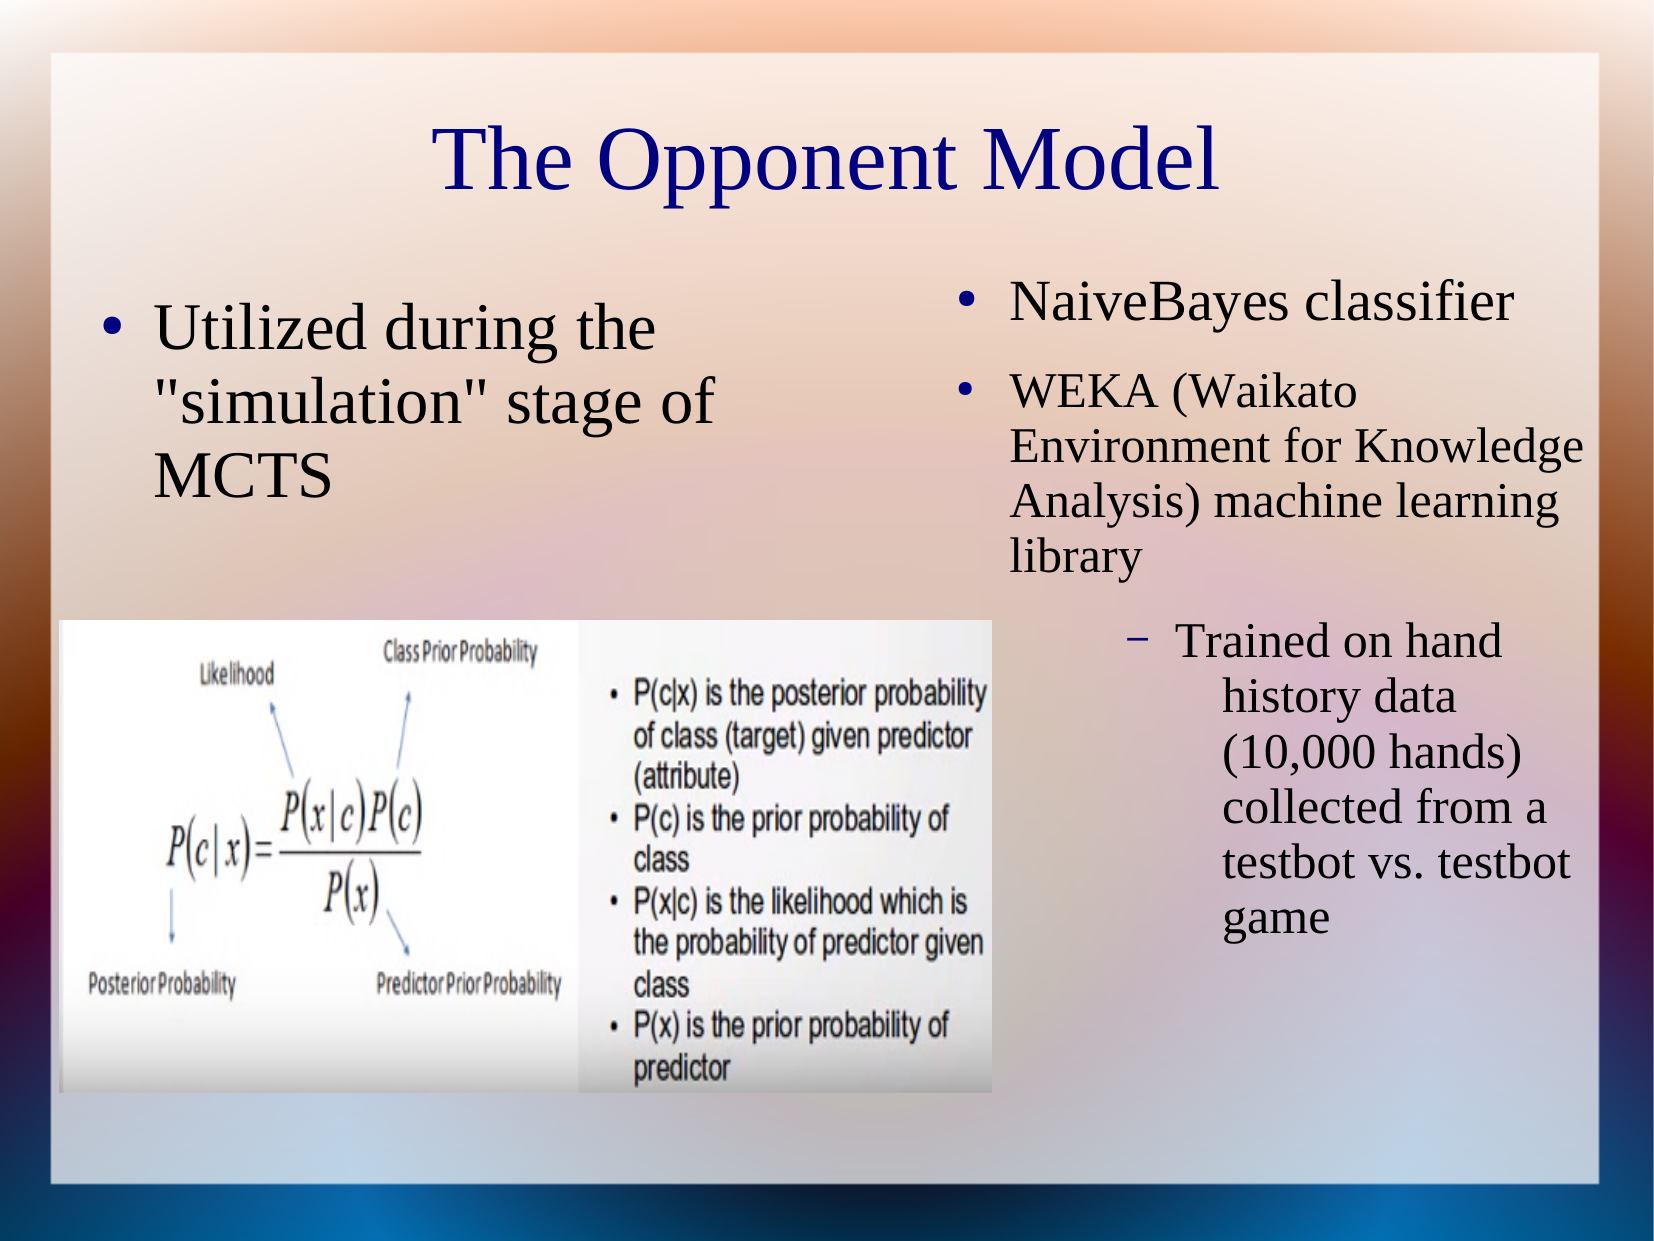

# The Opponent Model
NaiveBayes classifier
WEKA (Waikato Environment for Knowledge Analysis) machine learning library
Trained on hand history data (10,000 hands) collected from a testbot vs. testbot game
Utilized during the "simulation" stage of MCTS